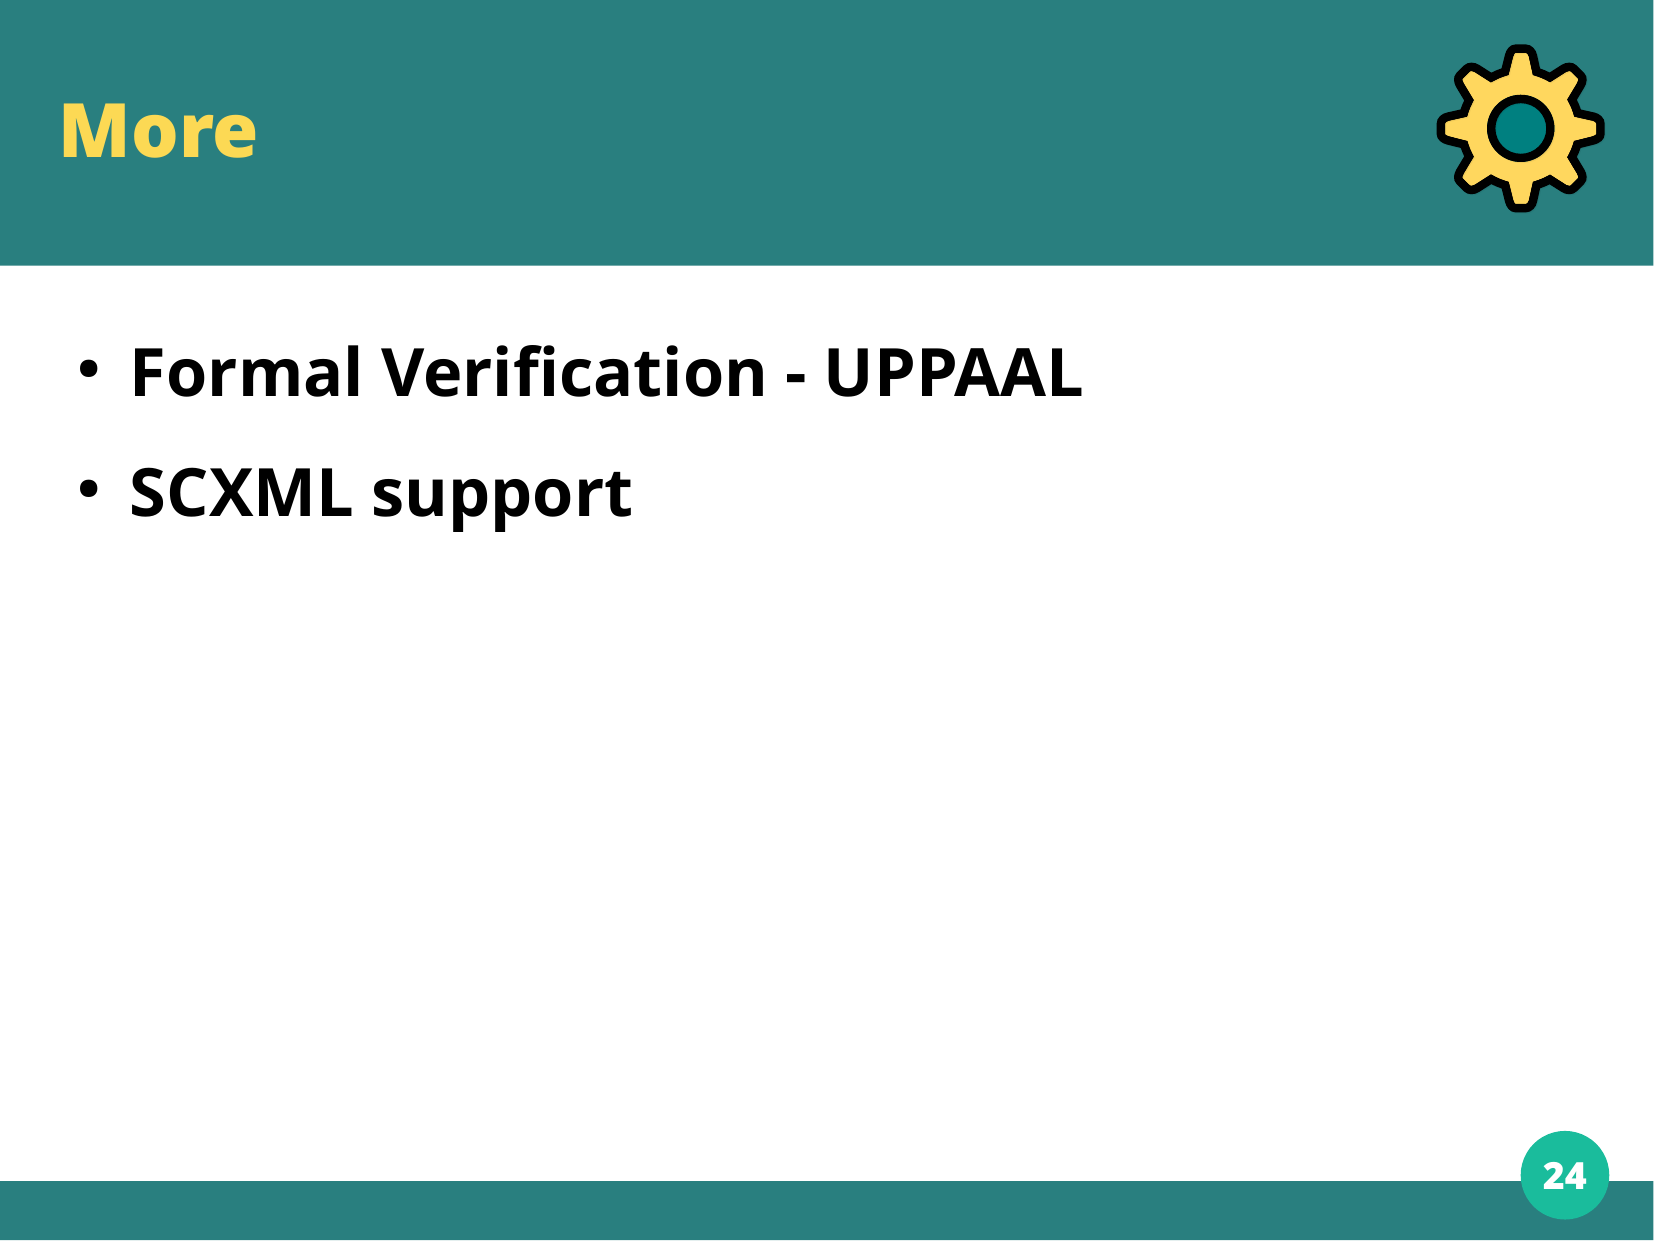

# More
Formal Verification - UPPAAL
SCXML support
24